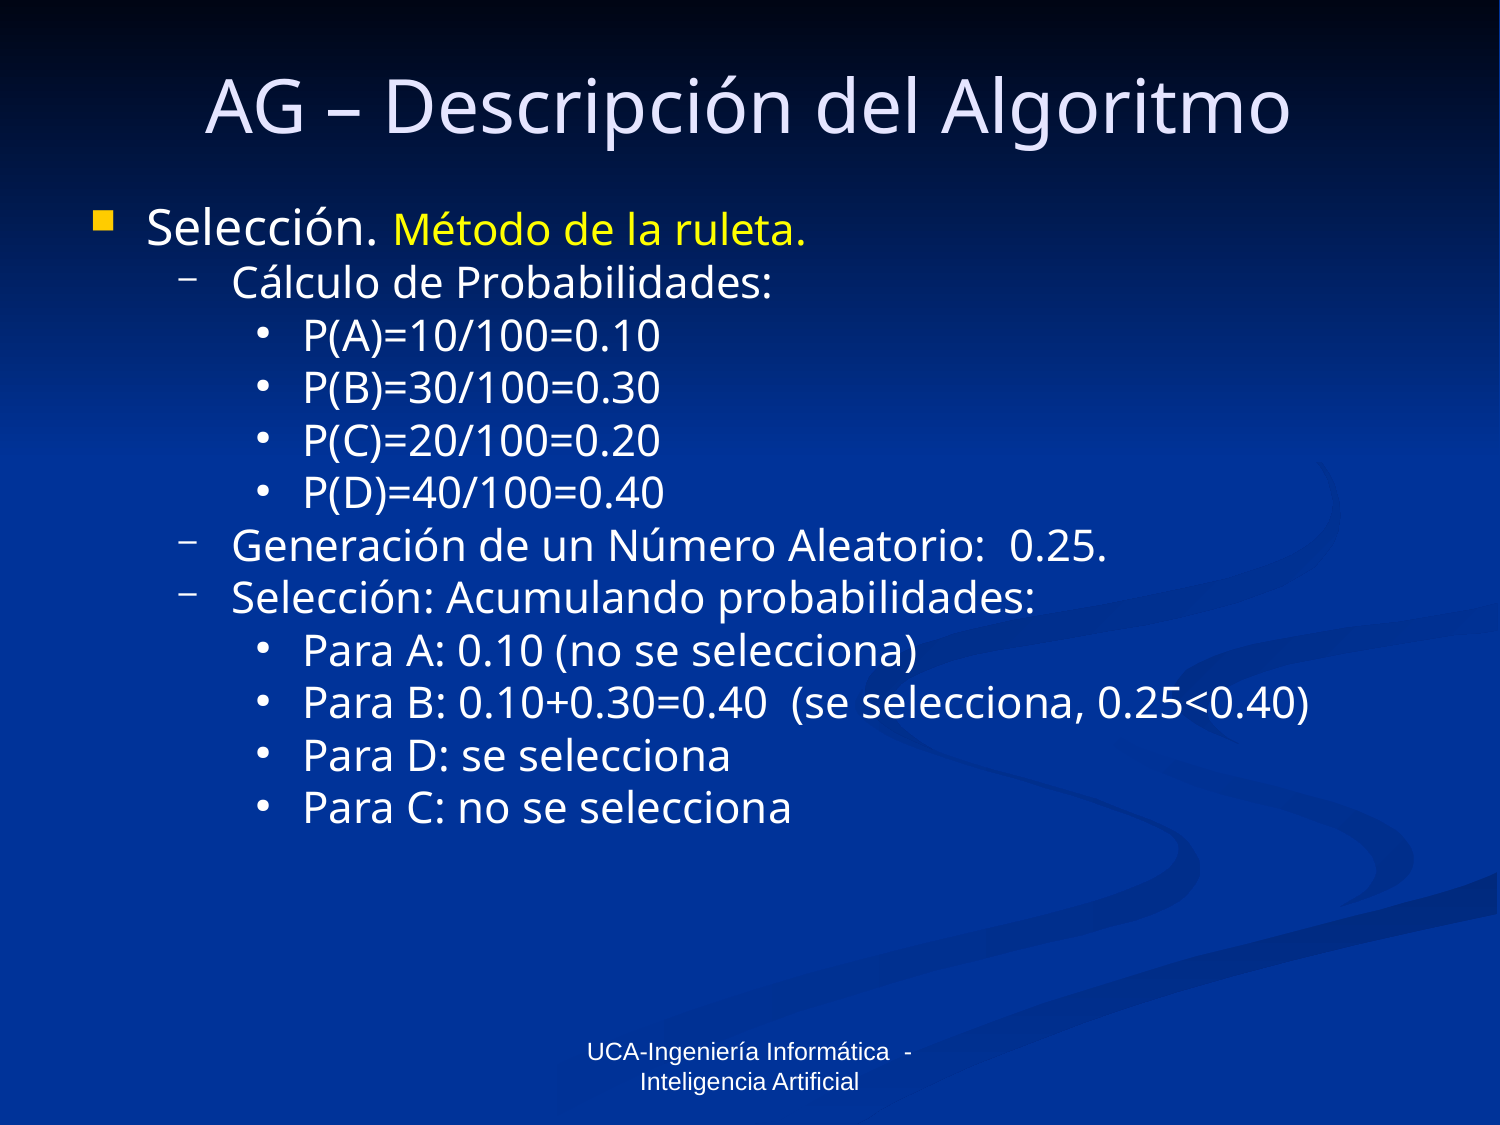

# AG – Descripción del Algoritmo
Selección. Método de la ruleta.
Cálculo de Probabilidades:
P(A)=10/100=0.10
P(B)=30/100=0.30
P(C)=20/100=0.20
P(D)=40/100=0.40
Generación de un Número Aleatorio: 0.25.
Selección: Acumulando probabilidades:
Para A: 0.10 (no se selecciona)
Para B: 0.10+0.30=0.40 (se selecciona, 0.25<0.40)
Para D: se selecciona
Para C: no se selecciona
UCA-Ingeniería Informática - Inteligencia Artificial